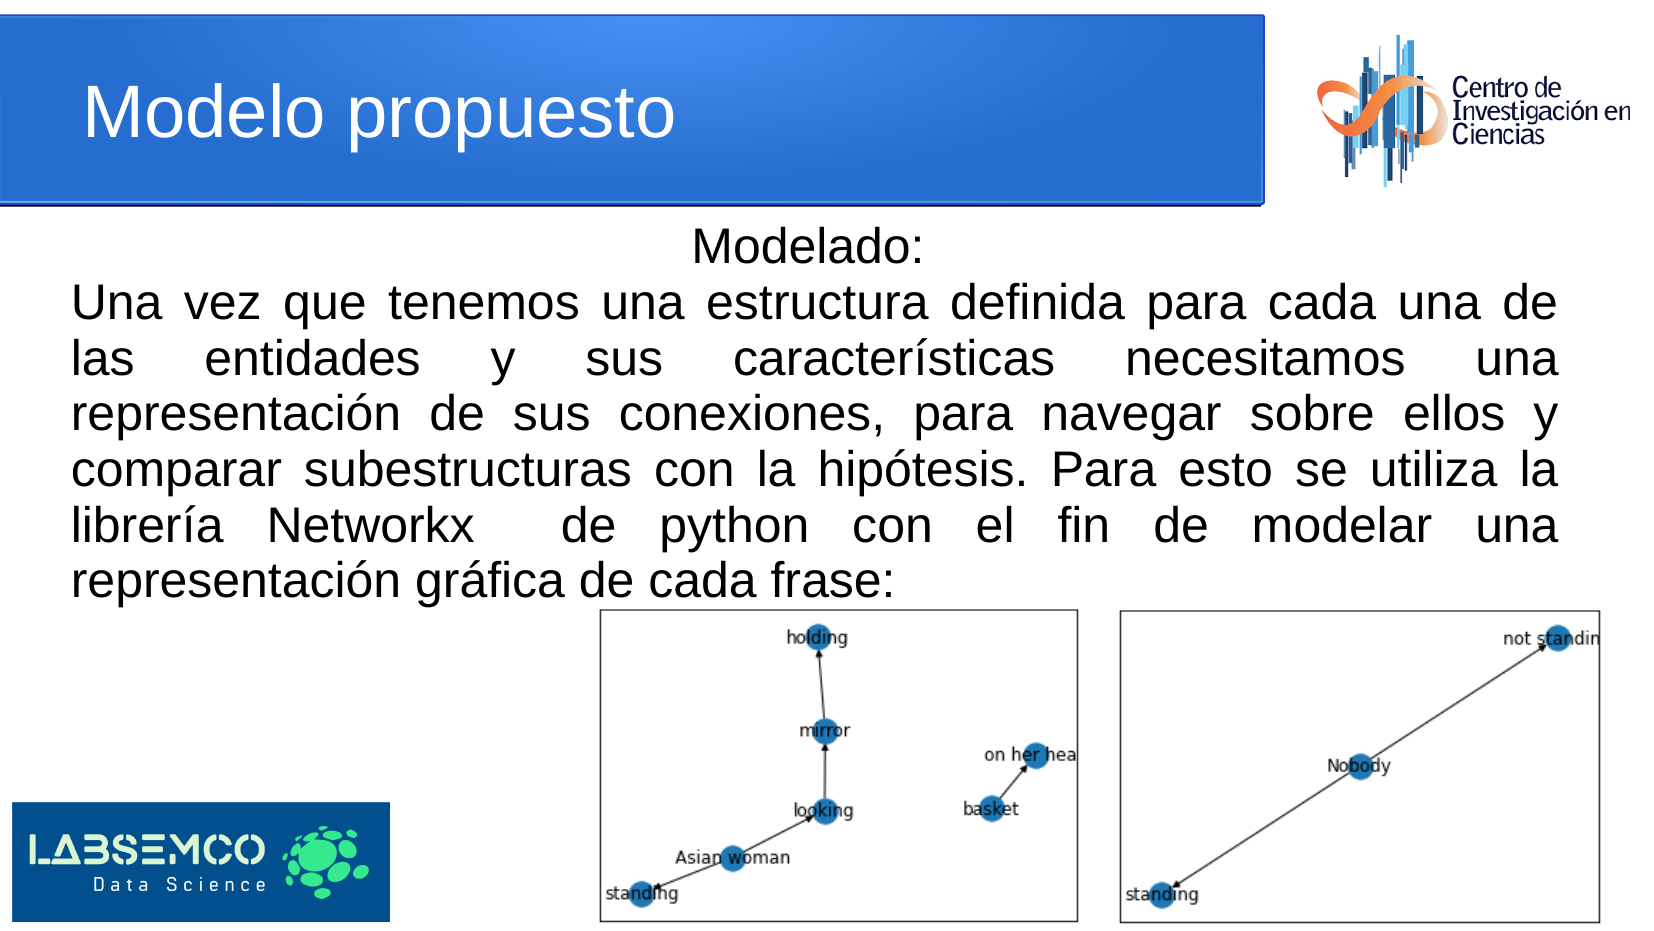

Modelo propuesto
# Modelado:
Una vez que tenemos una estructura definida para cada una de las entidades y sus características necesitamos una representación de sus conexiones, para navegar sobre ellos y comparar subestructuras con la hipótesis. Para esto se utiliza la librería Networkx de python con el fin de modelar una representación gráfica de cada frase: